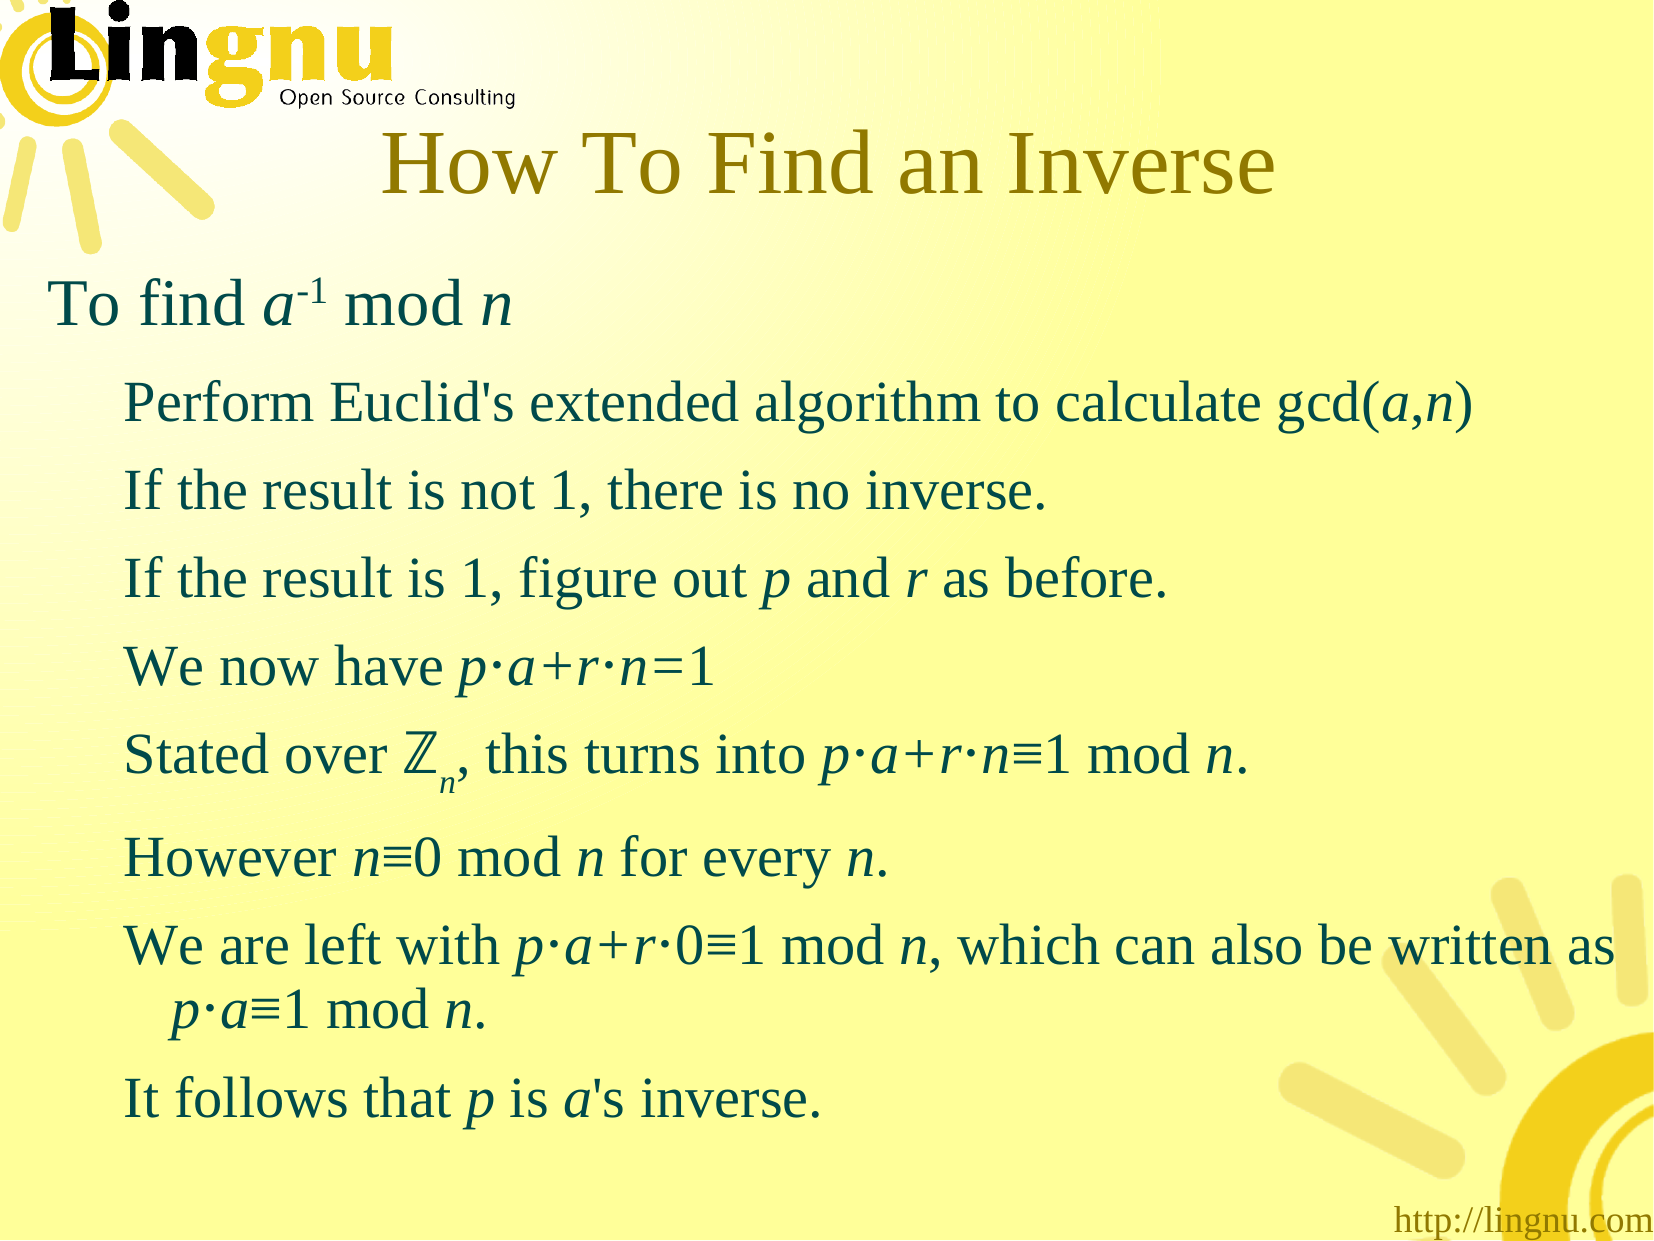

# How To Find an Inverse
To find a-1 mod n
Perform Euclid's extended algorithm to calculate gcd(a,n)
If the result is not 1, there is no inverse.
If the result is 1, figure out p and r as before.
We now have p⋅a+r⋅n=1
Stated over ℤn, this turns into p⋅a+r⋅n≡1 mod n.
However n≡0 mod n for every n.
We are left with p⋅a+r⋅0≡1 mod n, which can also be written as p⋅a≡1 mod n.
It follows that p is a's inverse.